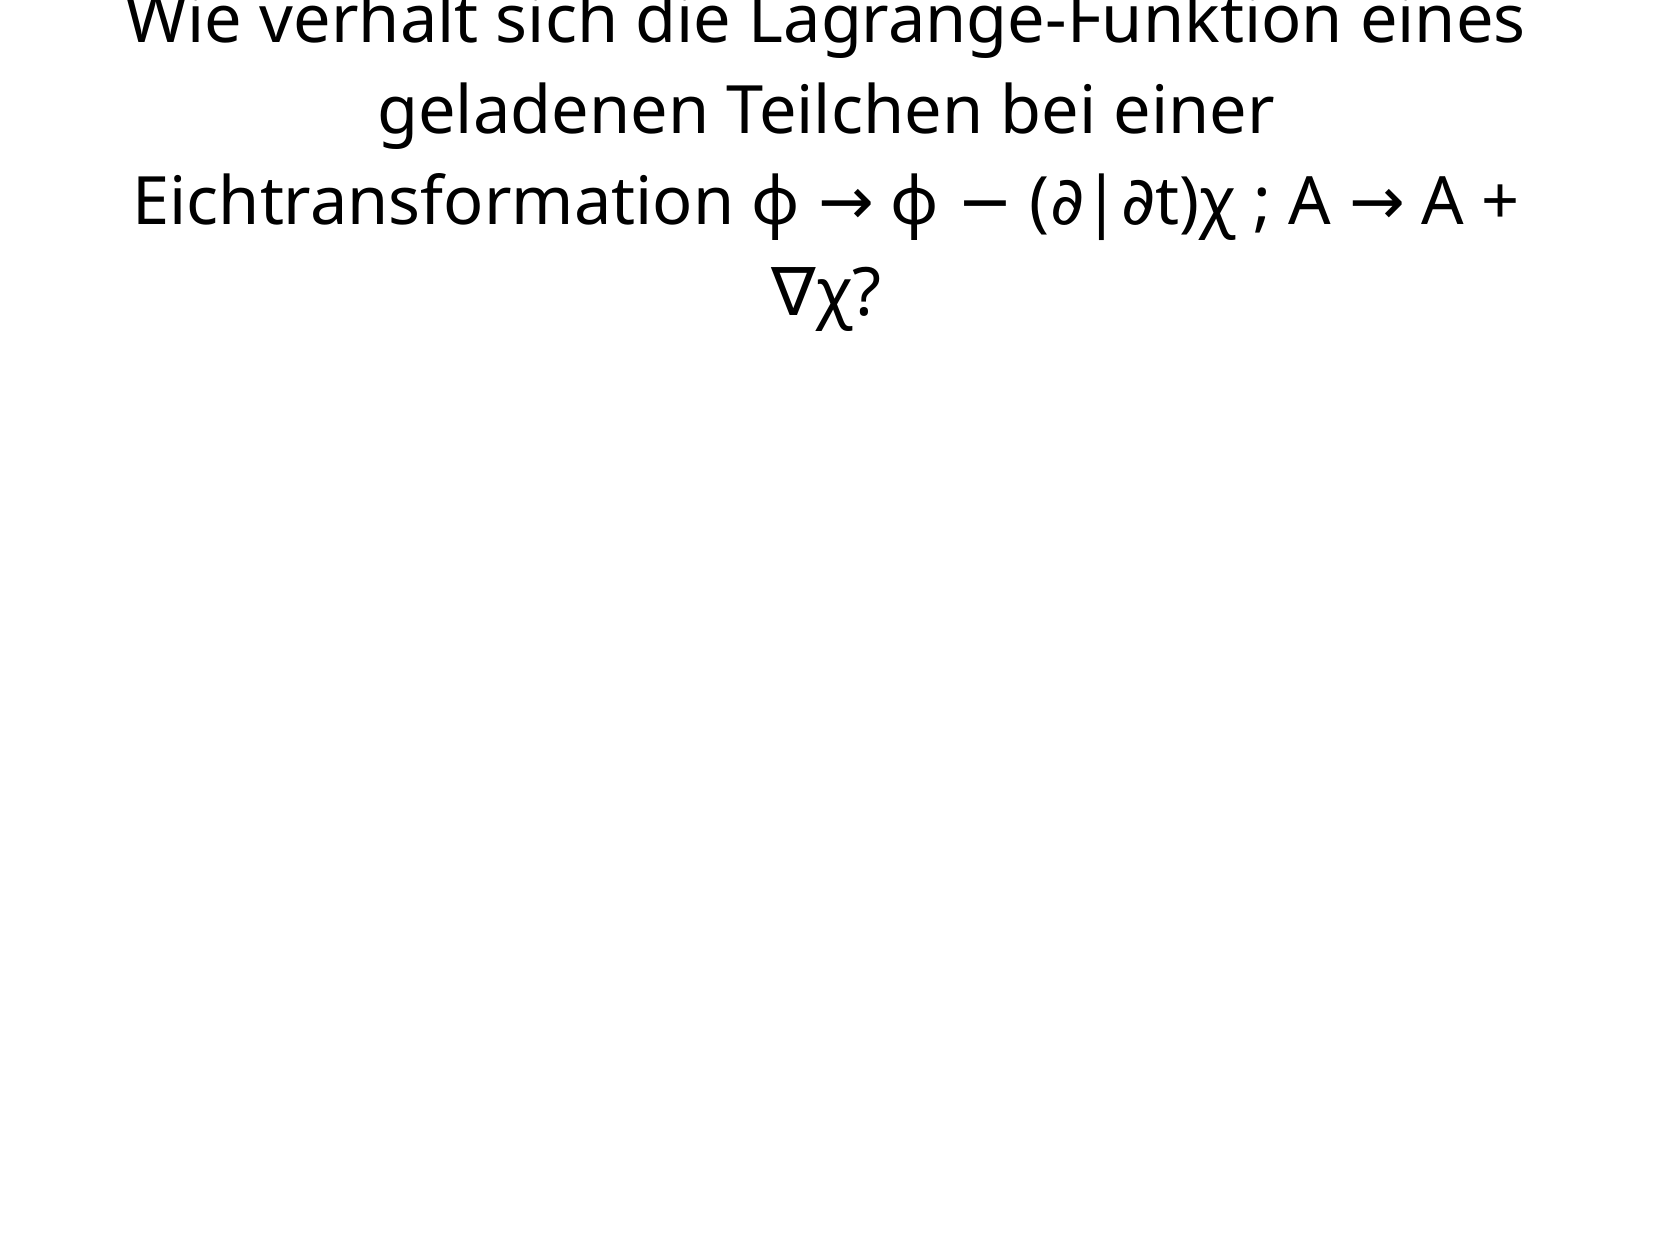

# Wie verhält sich die Lagrange-Funktion eines geladenen Teilchen bei einer Eichtransformation ϕ → ϕ − (∂|∂t)χ ; A → A + ∇χ?